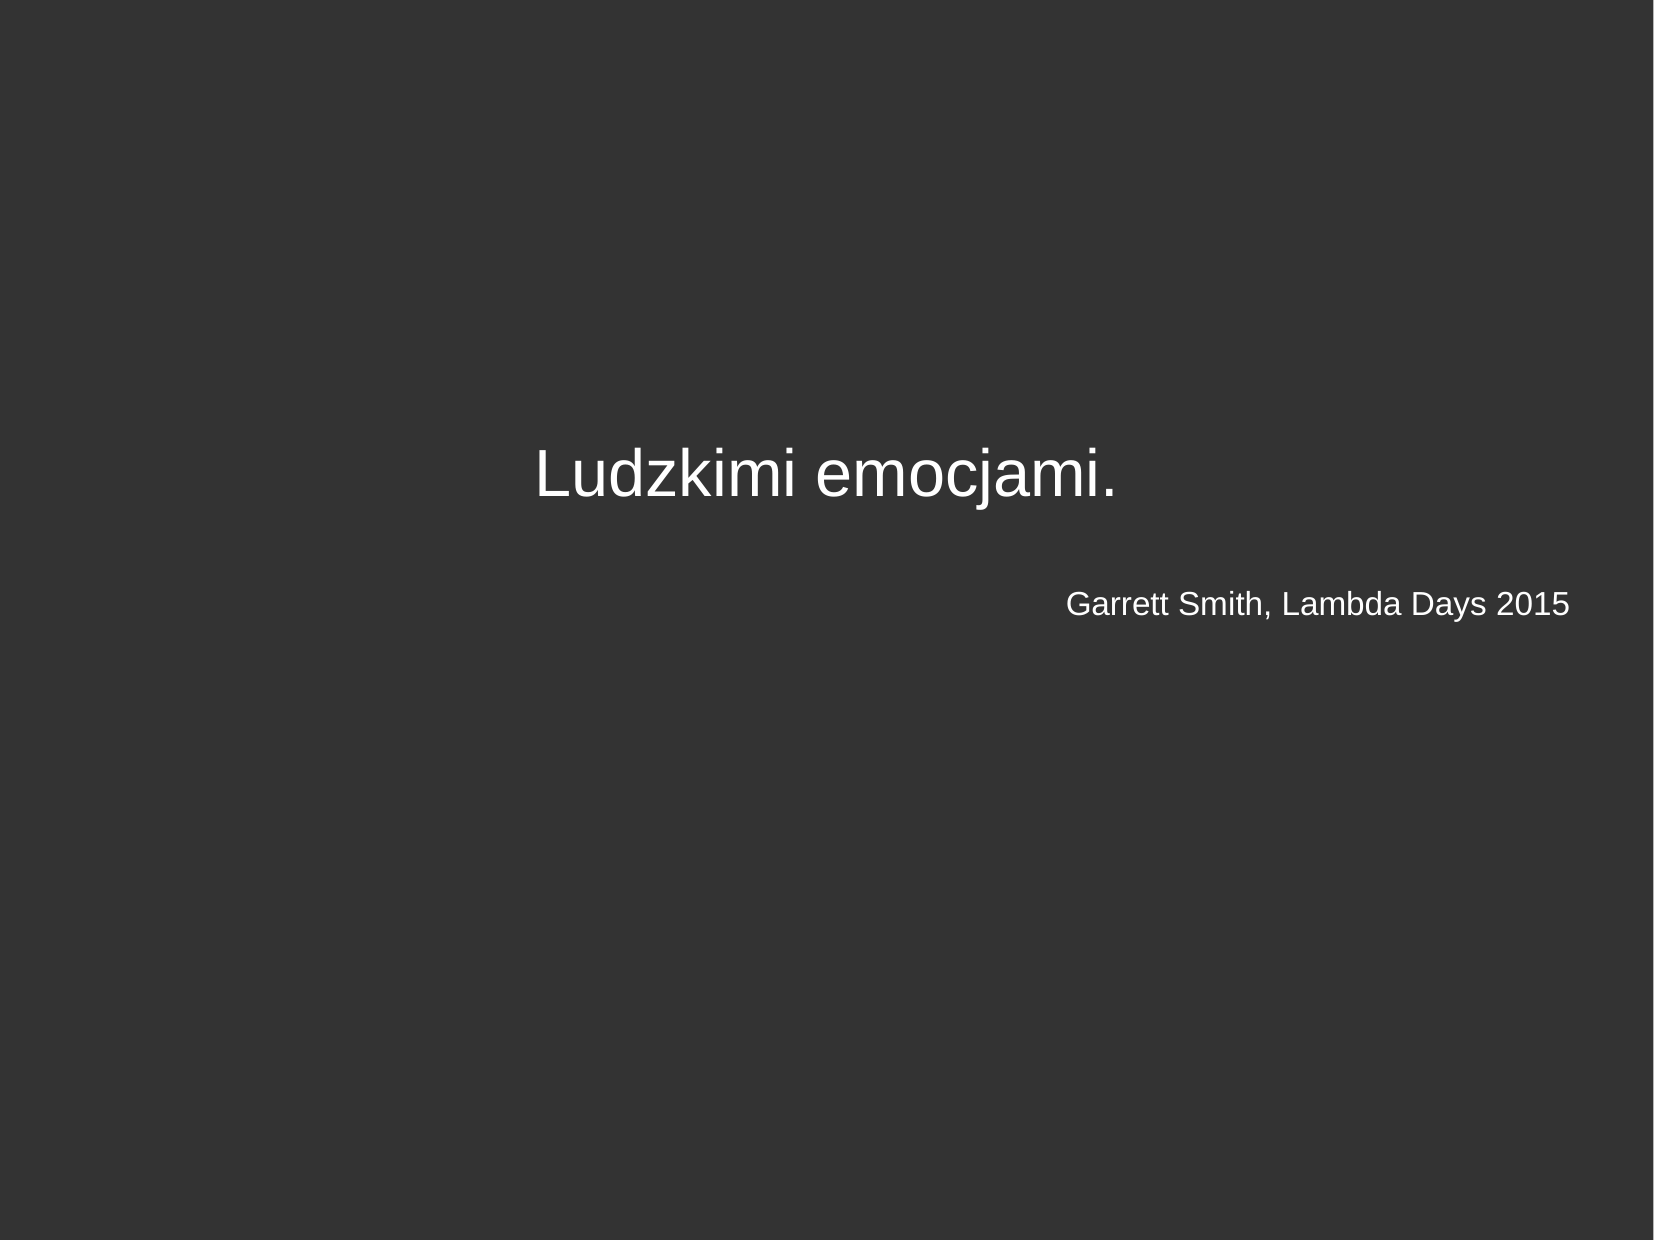

# Ludzkimi emocjami.
Garrett Smith, Lambda Days 2015